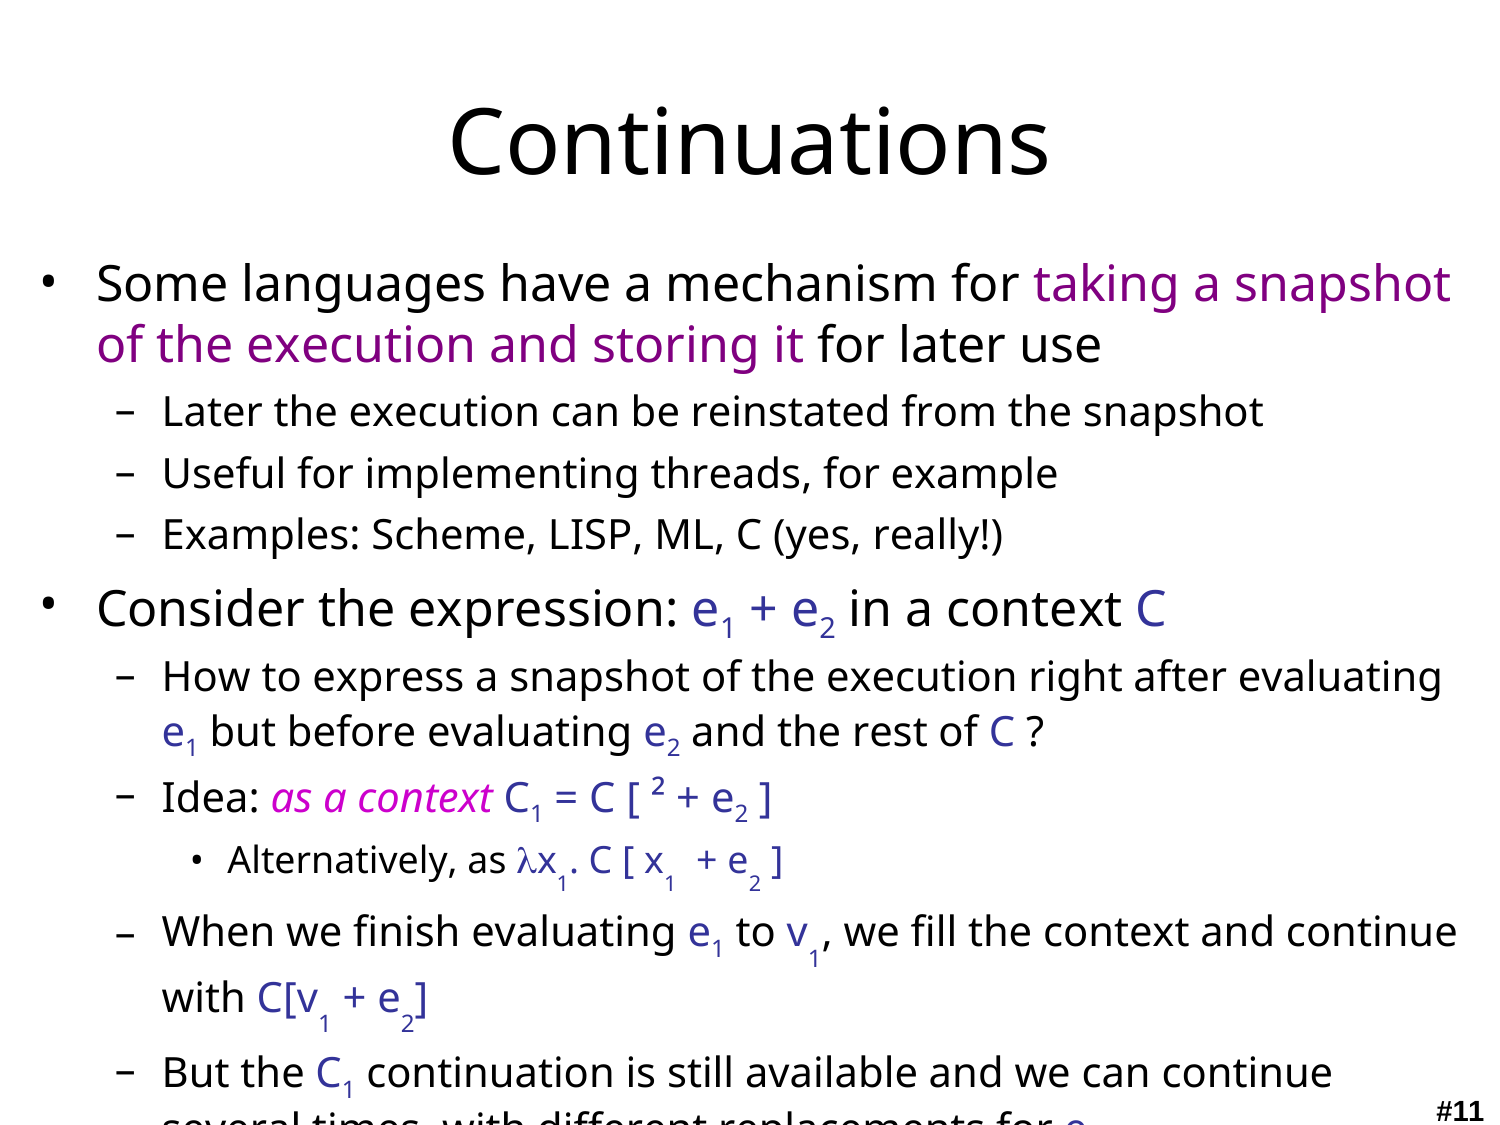

# Continuations
Some languages have a mechanism for taking a snapshot of the execution and storing it for later use
Later the execution can be reinstated from the snapshot
Useful for implementing threads, for example
Examples: Scheme, LISP, ML, C (yes, really!)
Consider the expression: e1 + e2 in a context C
How to express a snapshot of the execution right after evaluating e1 but before evaluating e2 and the rest of C ?
Idea: as a context C1 = C [ ² + e2 ]
Alternatively, as x1. C [ x1 + e2 ]
When we finish evaluating e1 to v1, we fill the context and continue with C[v1 + e2]
But the C1 continuation is still available and we can continue several times, with different replacements for e1
11